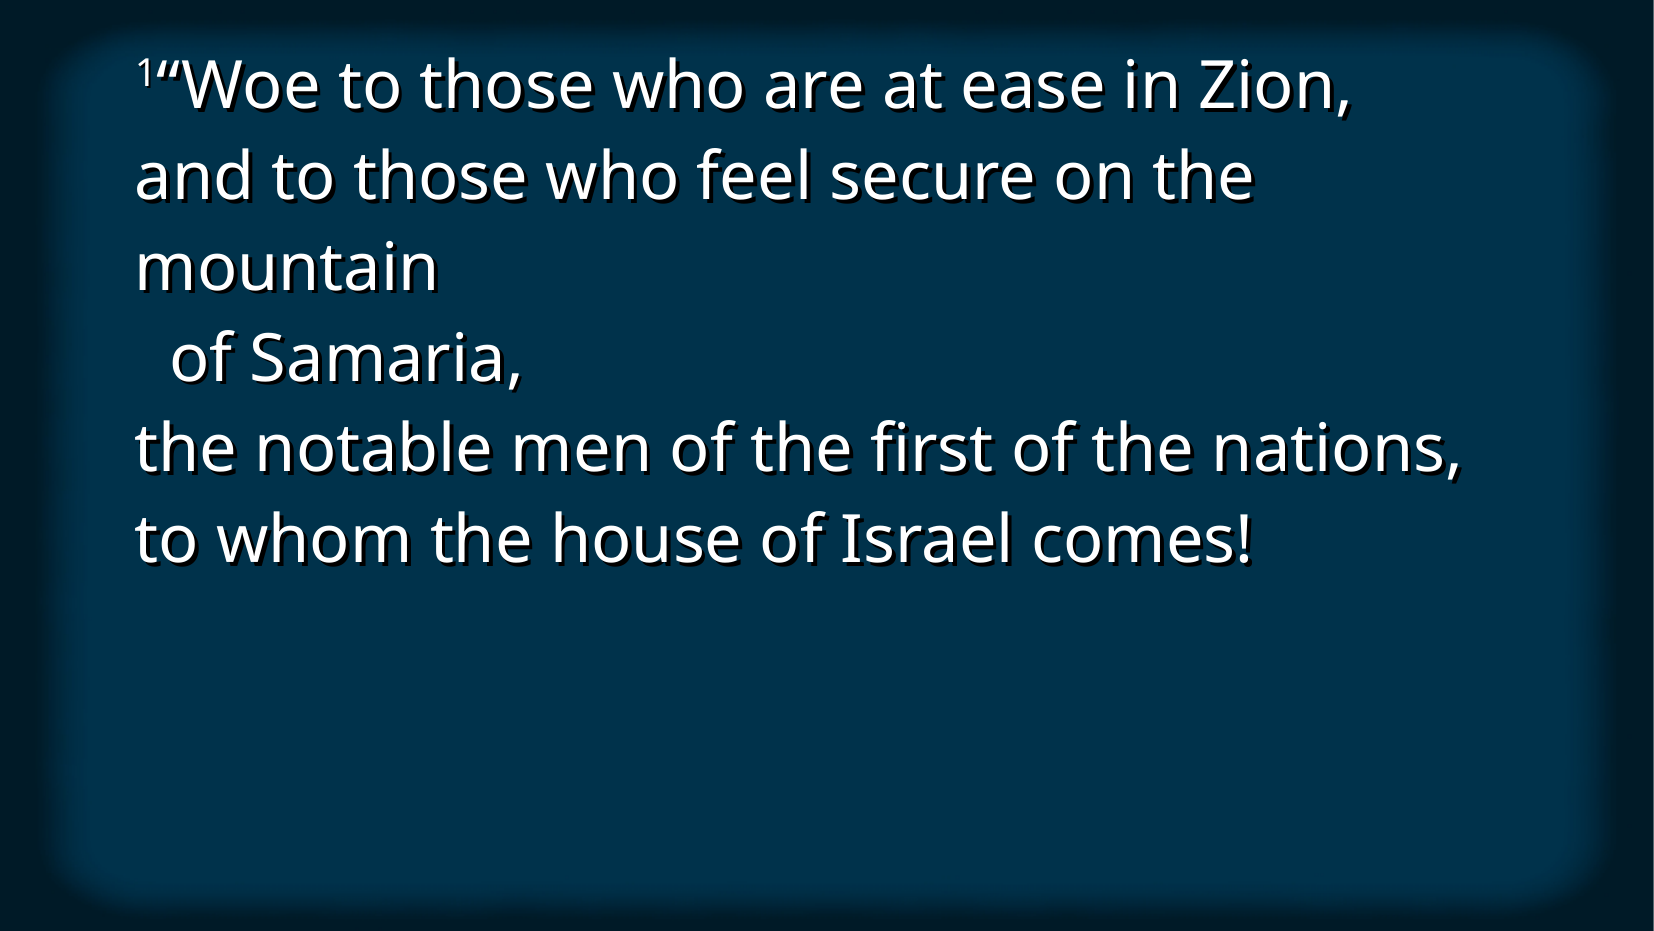

1“Woe to those who are at ease in Zion,
and to those who feel secure on the mountain
 of Samaria,
the notable men of the first of the nations,
to whom the house of Israel comes!